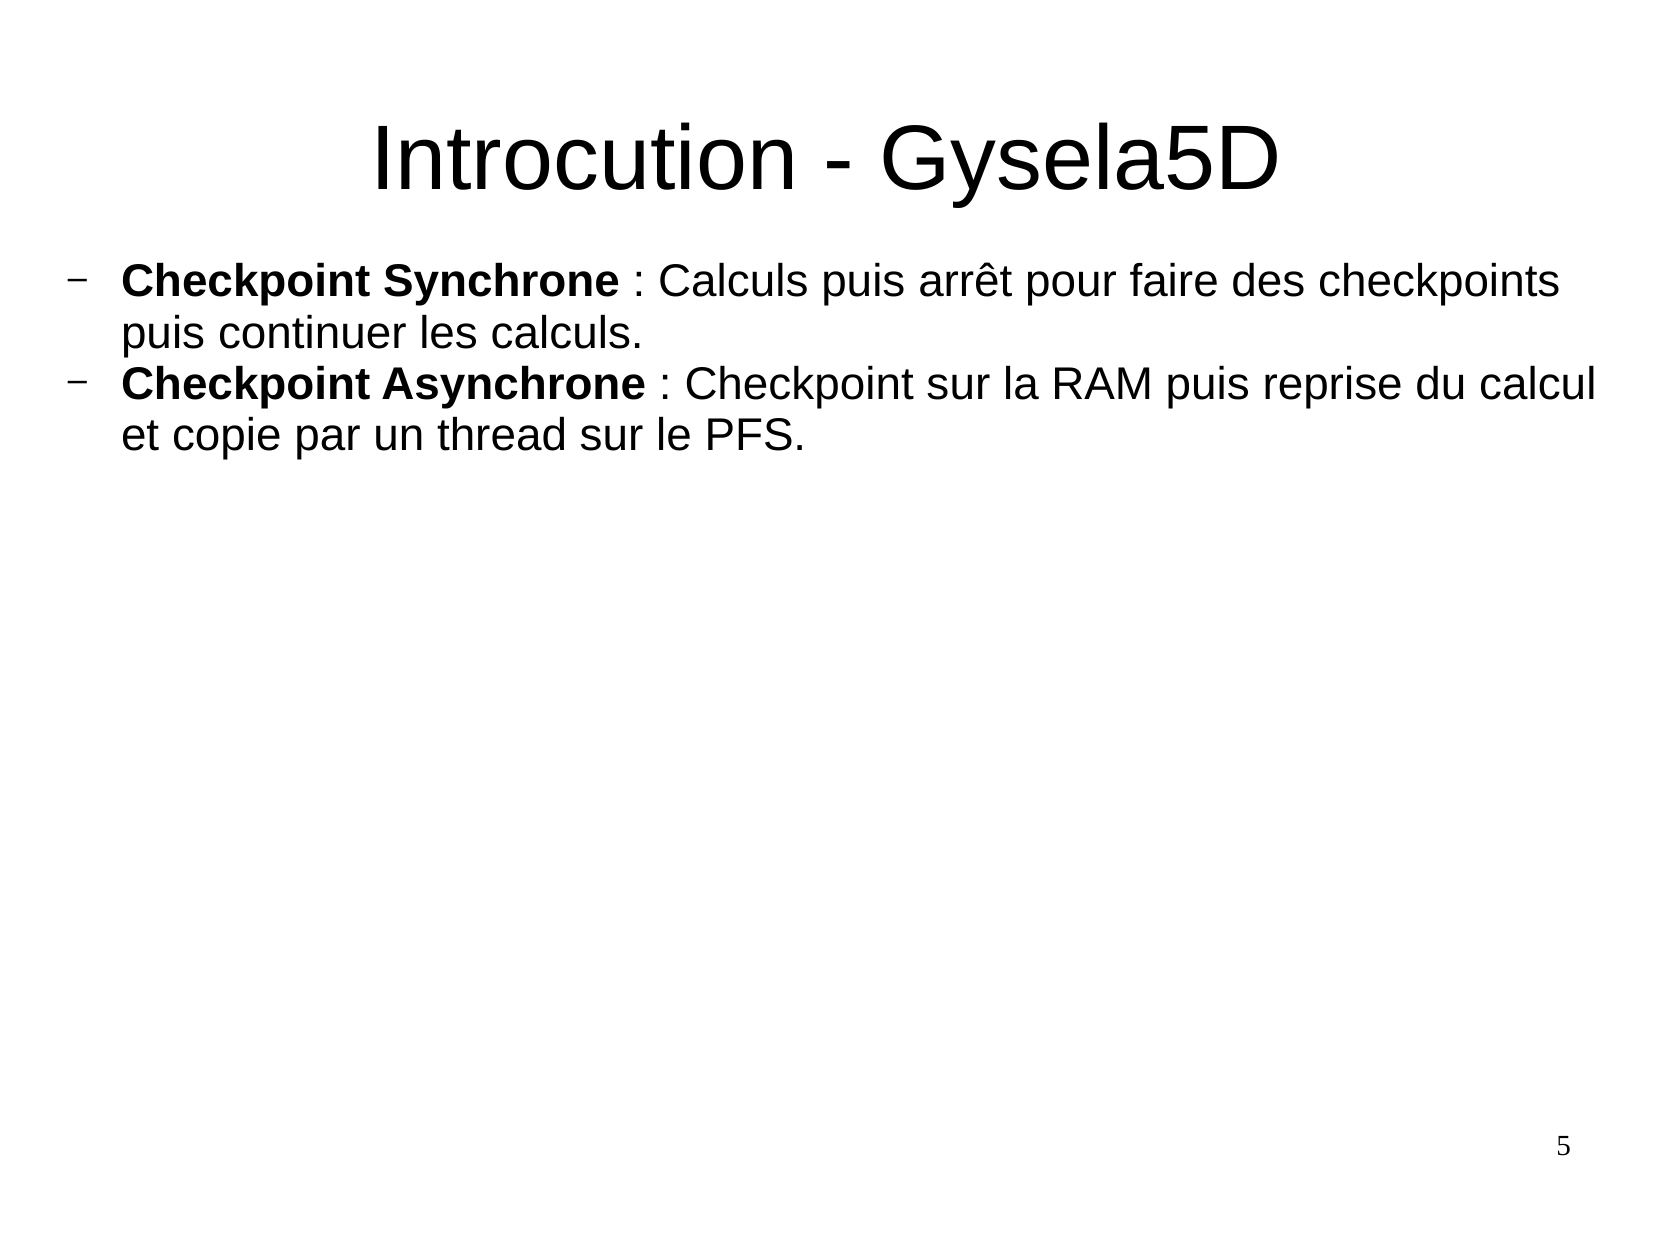

# Introcution - Gysela5D
Checkpoint Synchrone : Calculs puis arrêt pour faire des checkpoints puis continuer les calculs.
Checkpoint Asynchrone : Checkpoint sur la RAM puis reprise du calcul et copie par un thread sur le PFS.
5